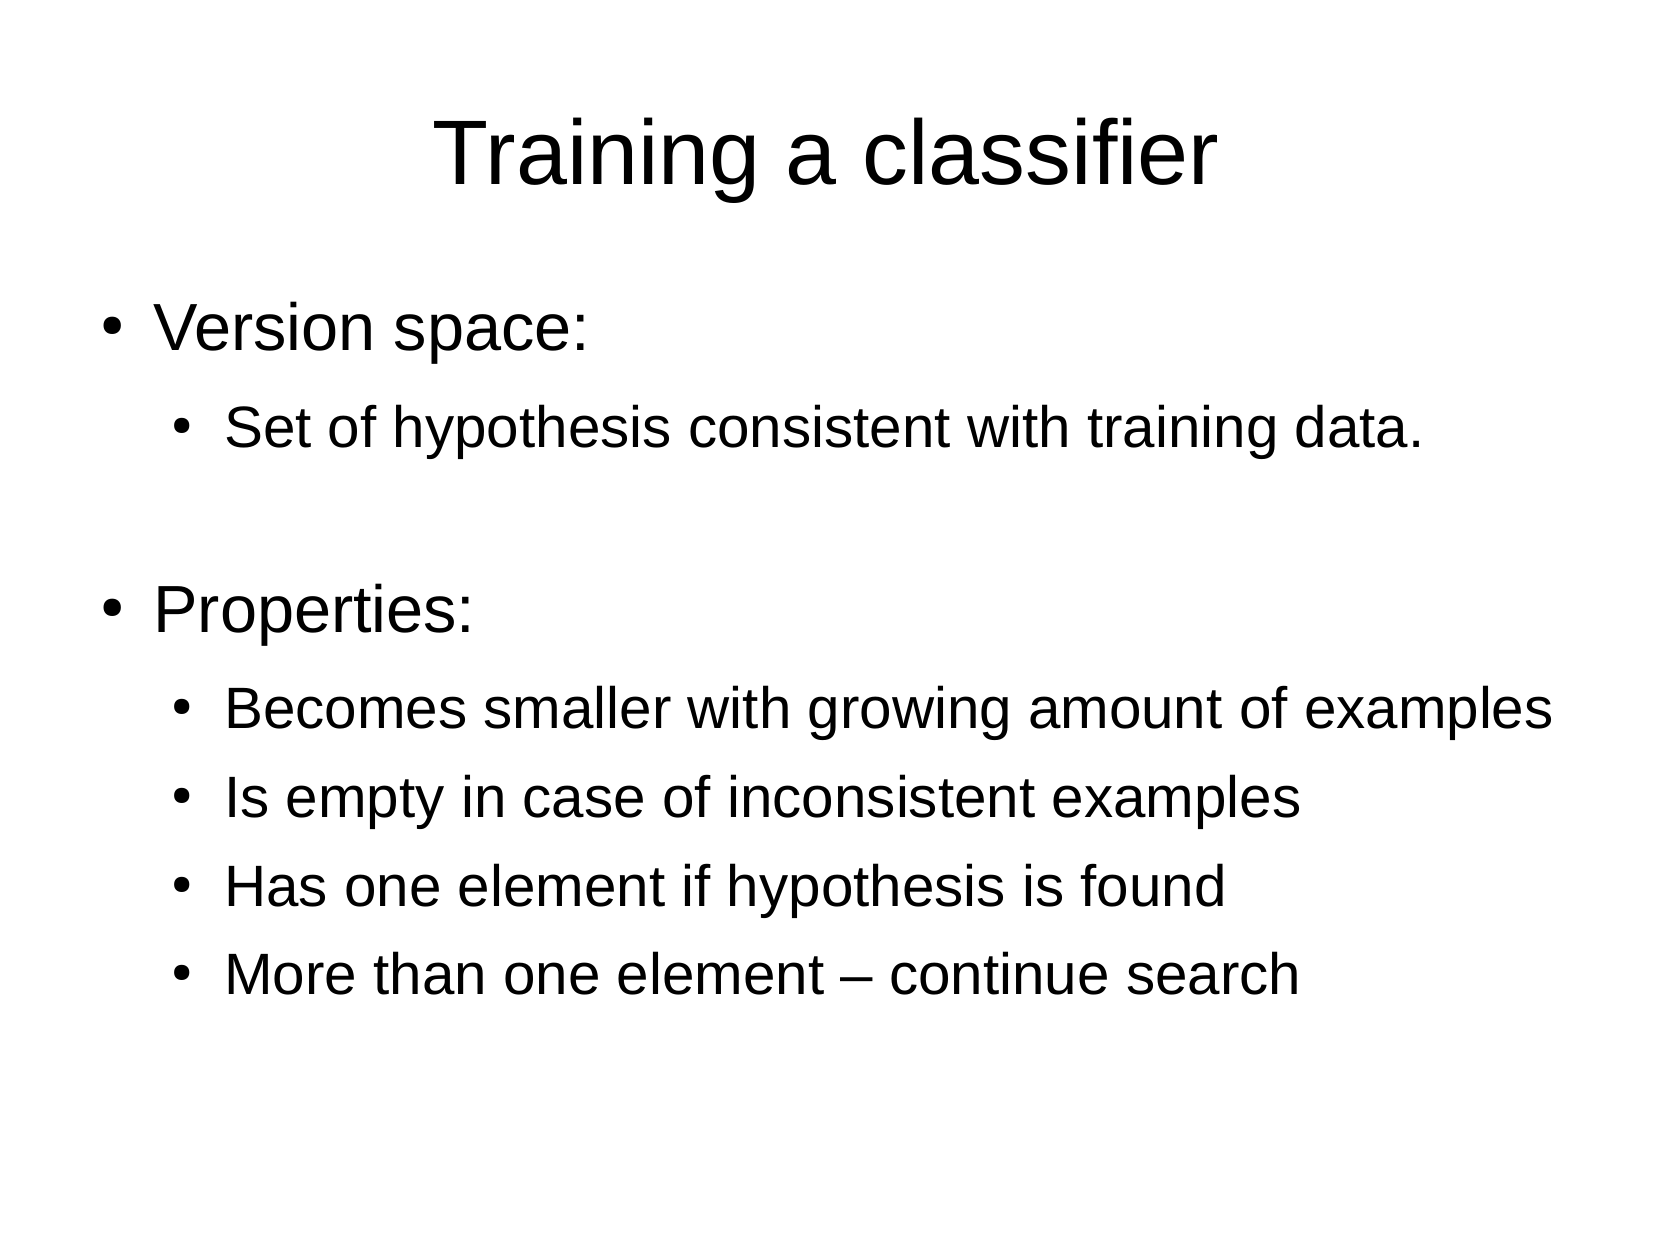

# Training a classifier
Version space:
Set of hypothesis consistent with training data.
Properties:
Becomes smaller with growing amount of examples
Is empty in case of inconsistent examples
Has one element if hypothesis is found
More than one element – continue search